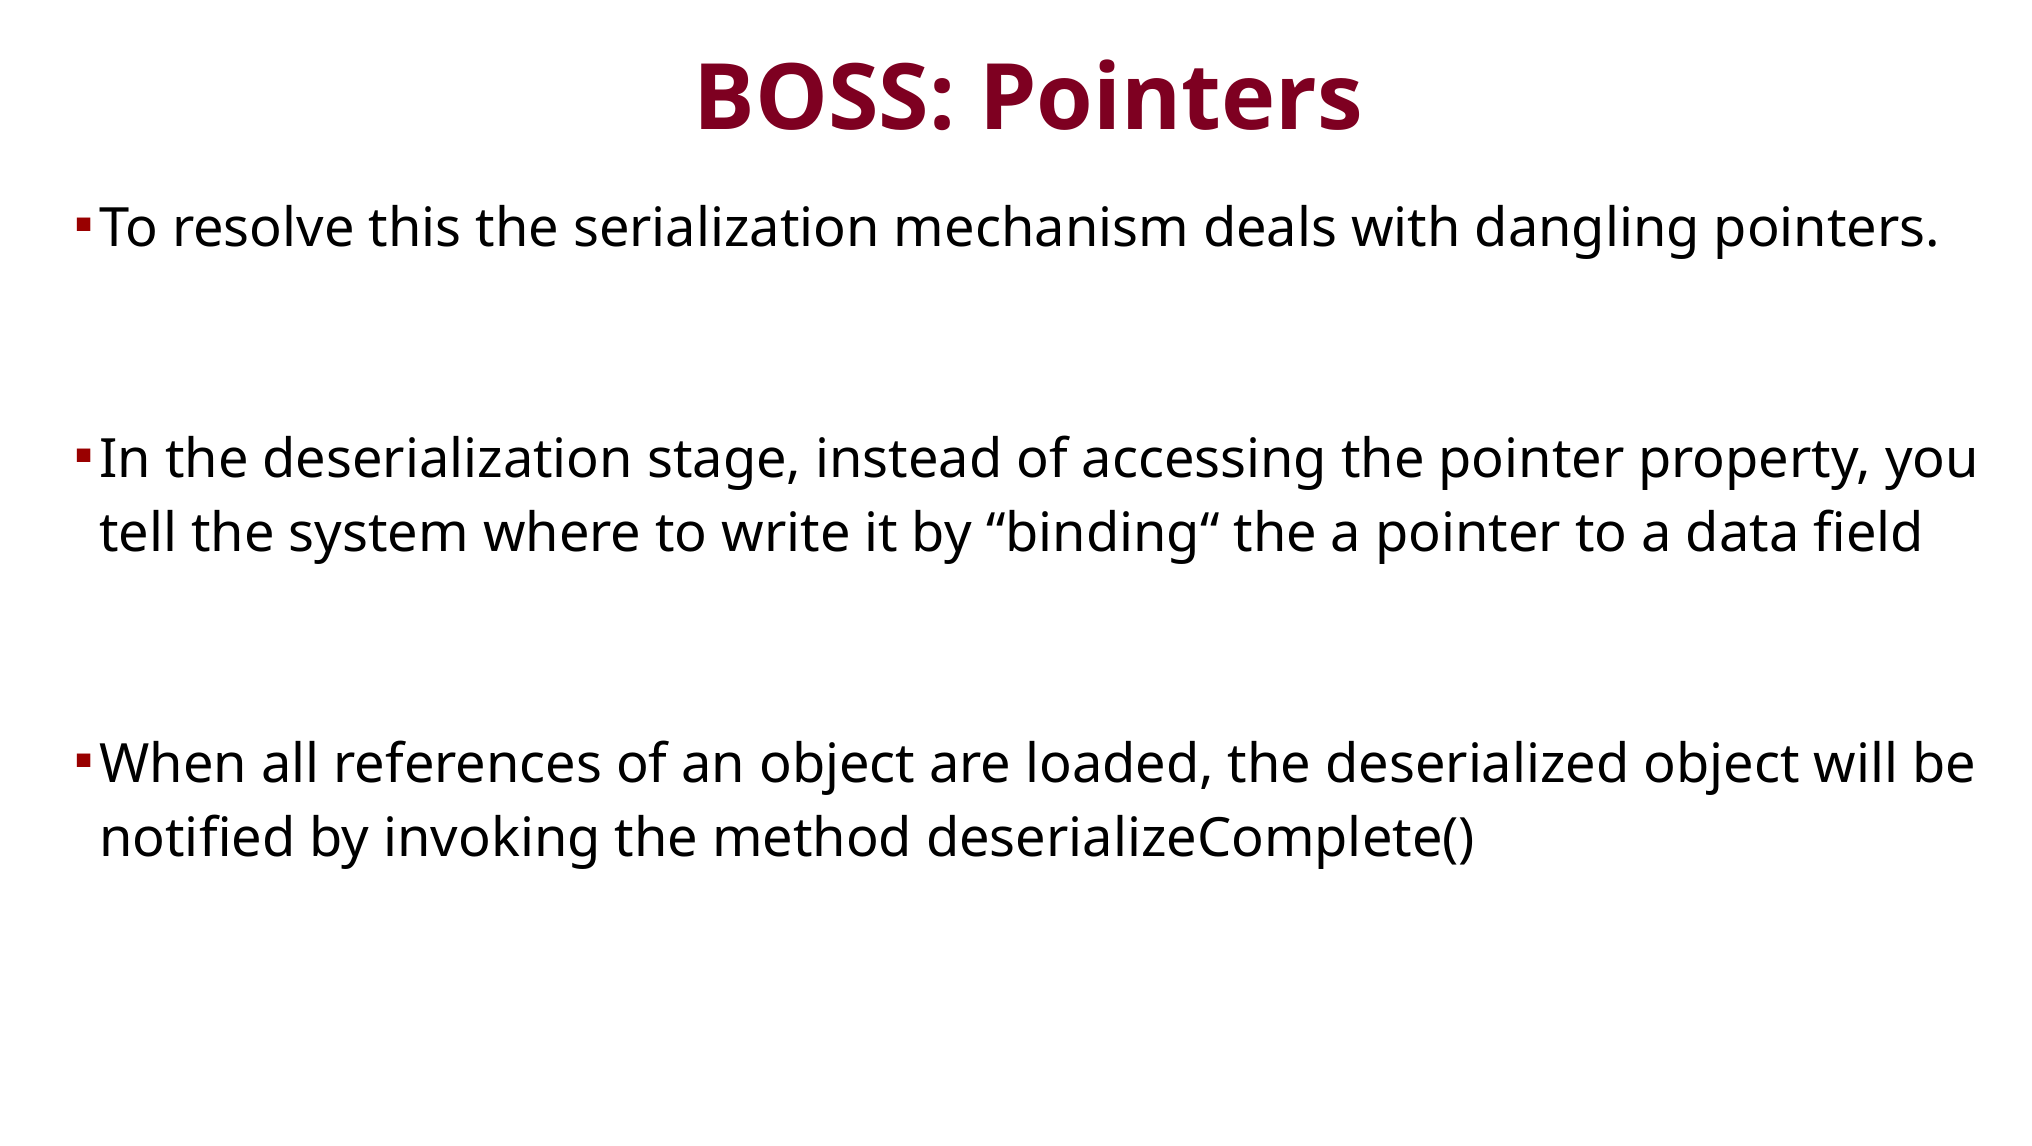

# BOSS: Pointers
To resolve this the serialization mechanism deals with dangling pointers.
In the deserialization stage, instead of accessing the pointer property, you tell the system where to write it by “binding“ the a pointer to a data field
When all references of an object are loaded, the deserialized object will be notified by invoking the method deserializeComplete()